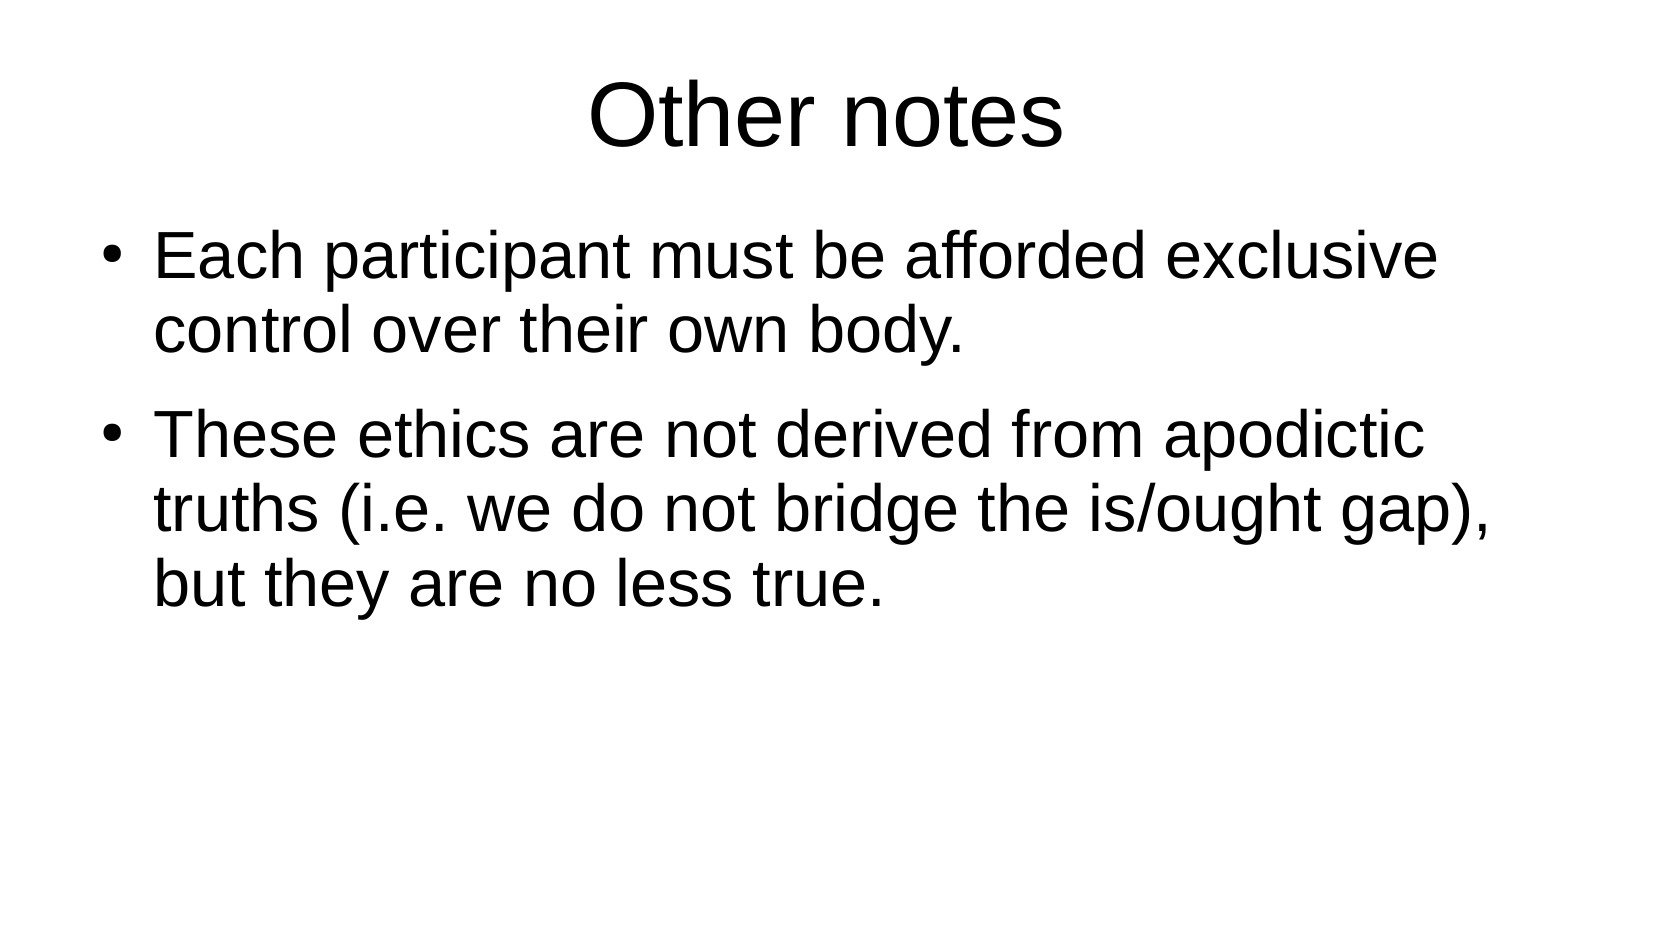

# Other notes
Each participant must be afforded exclusive control over their own body.
These ethics are not derived from apodictic truths (i.e. we do not bridge the is/ought gap), but they are no less true.